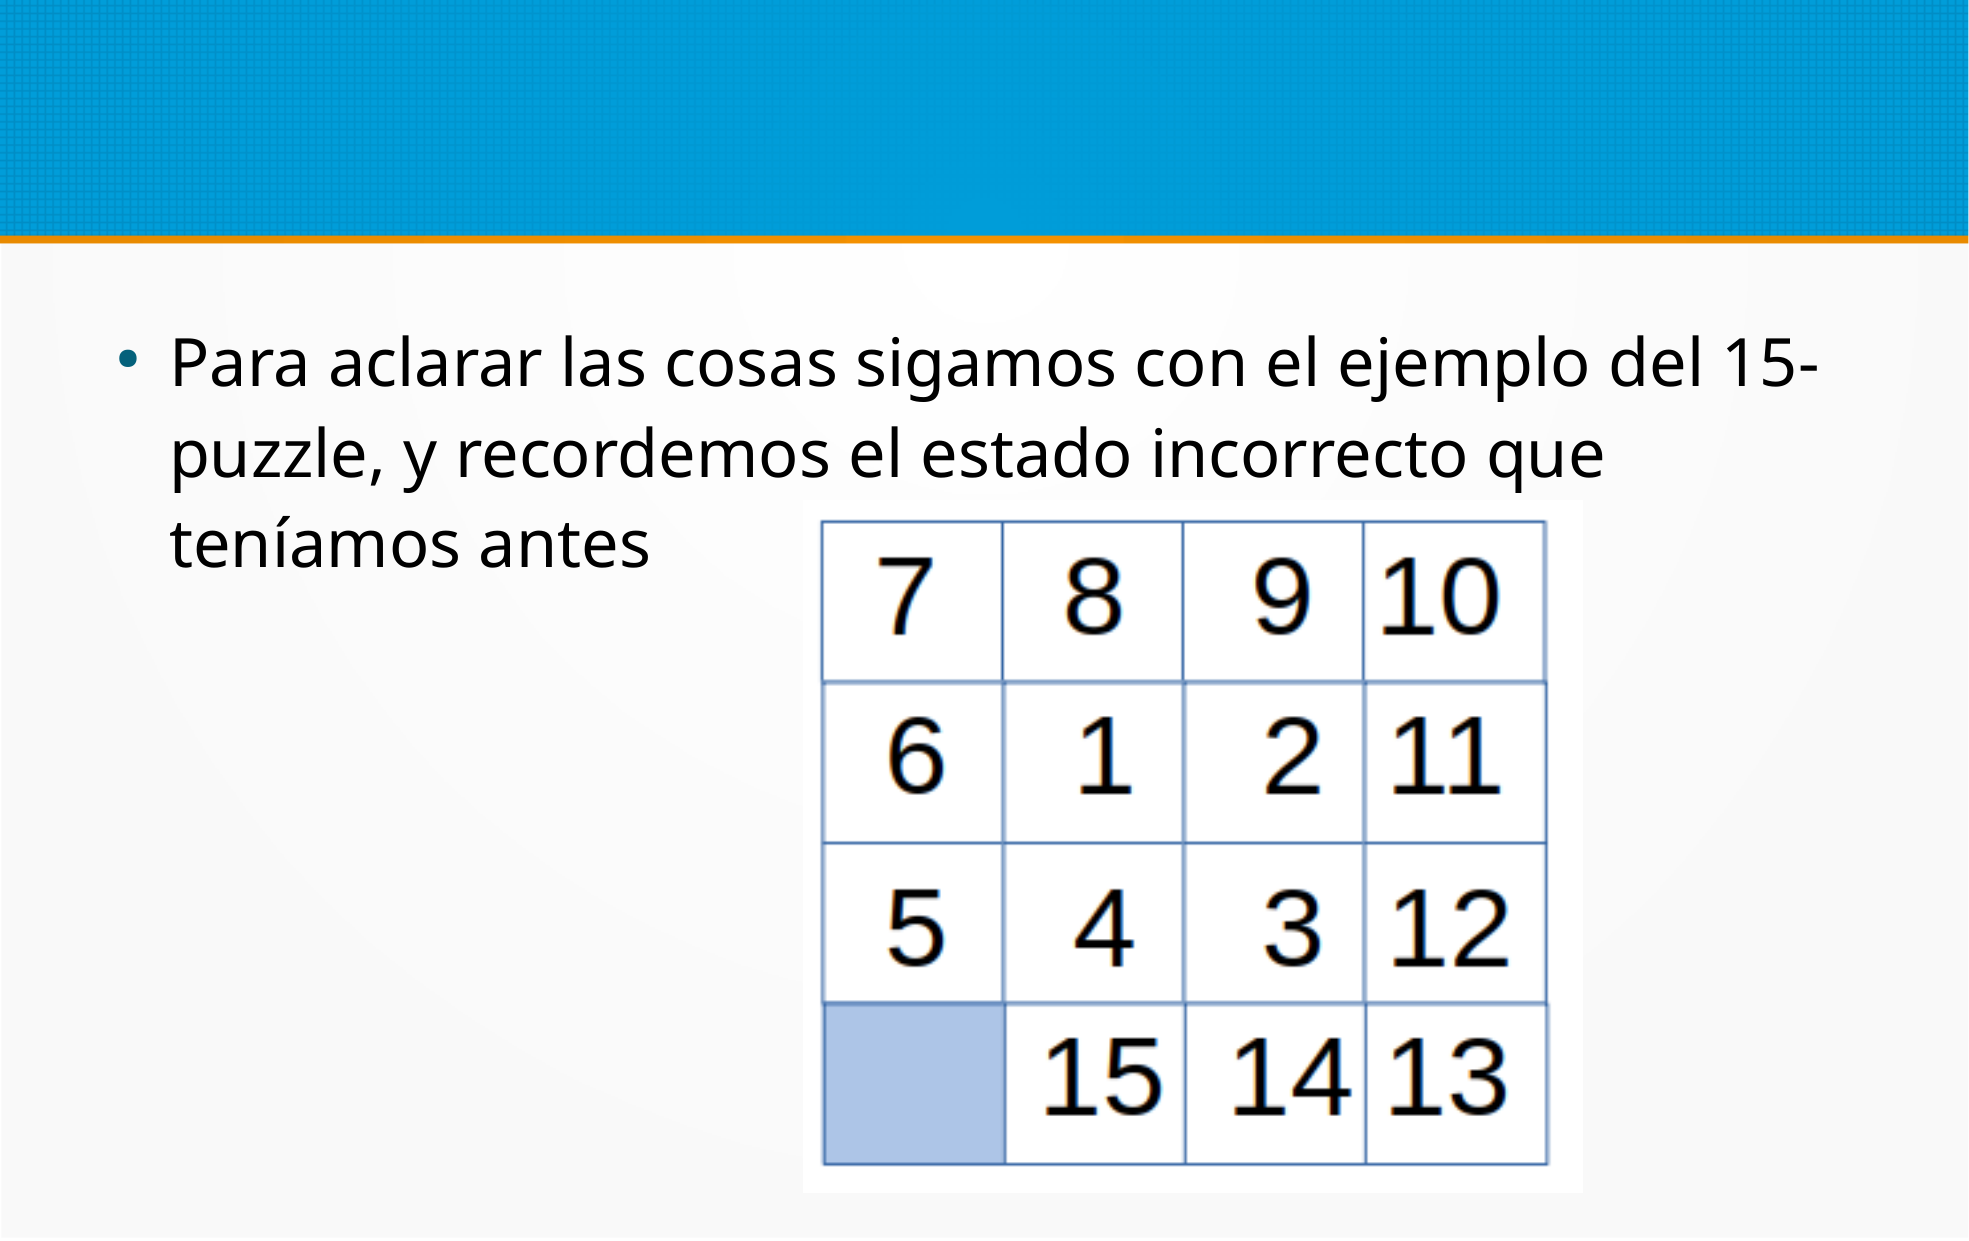

#
Para aclarar las cosas sigamos con el ejemplo del 15-puzzle, y recordemos el estado incorrecto que teníamos antes